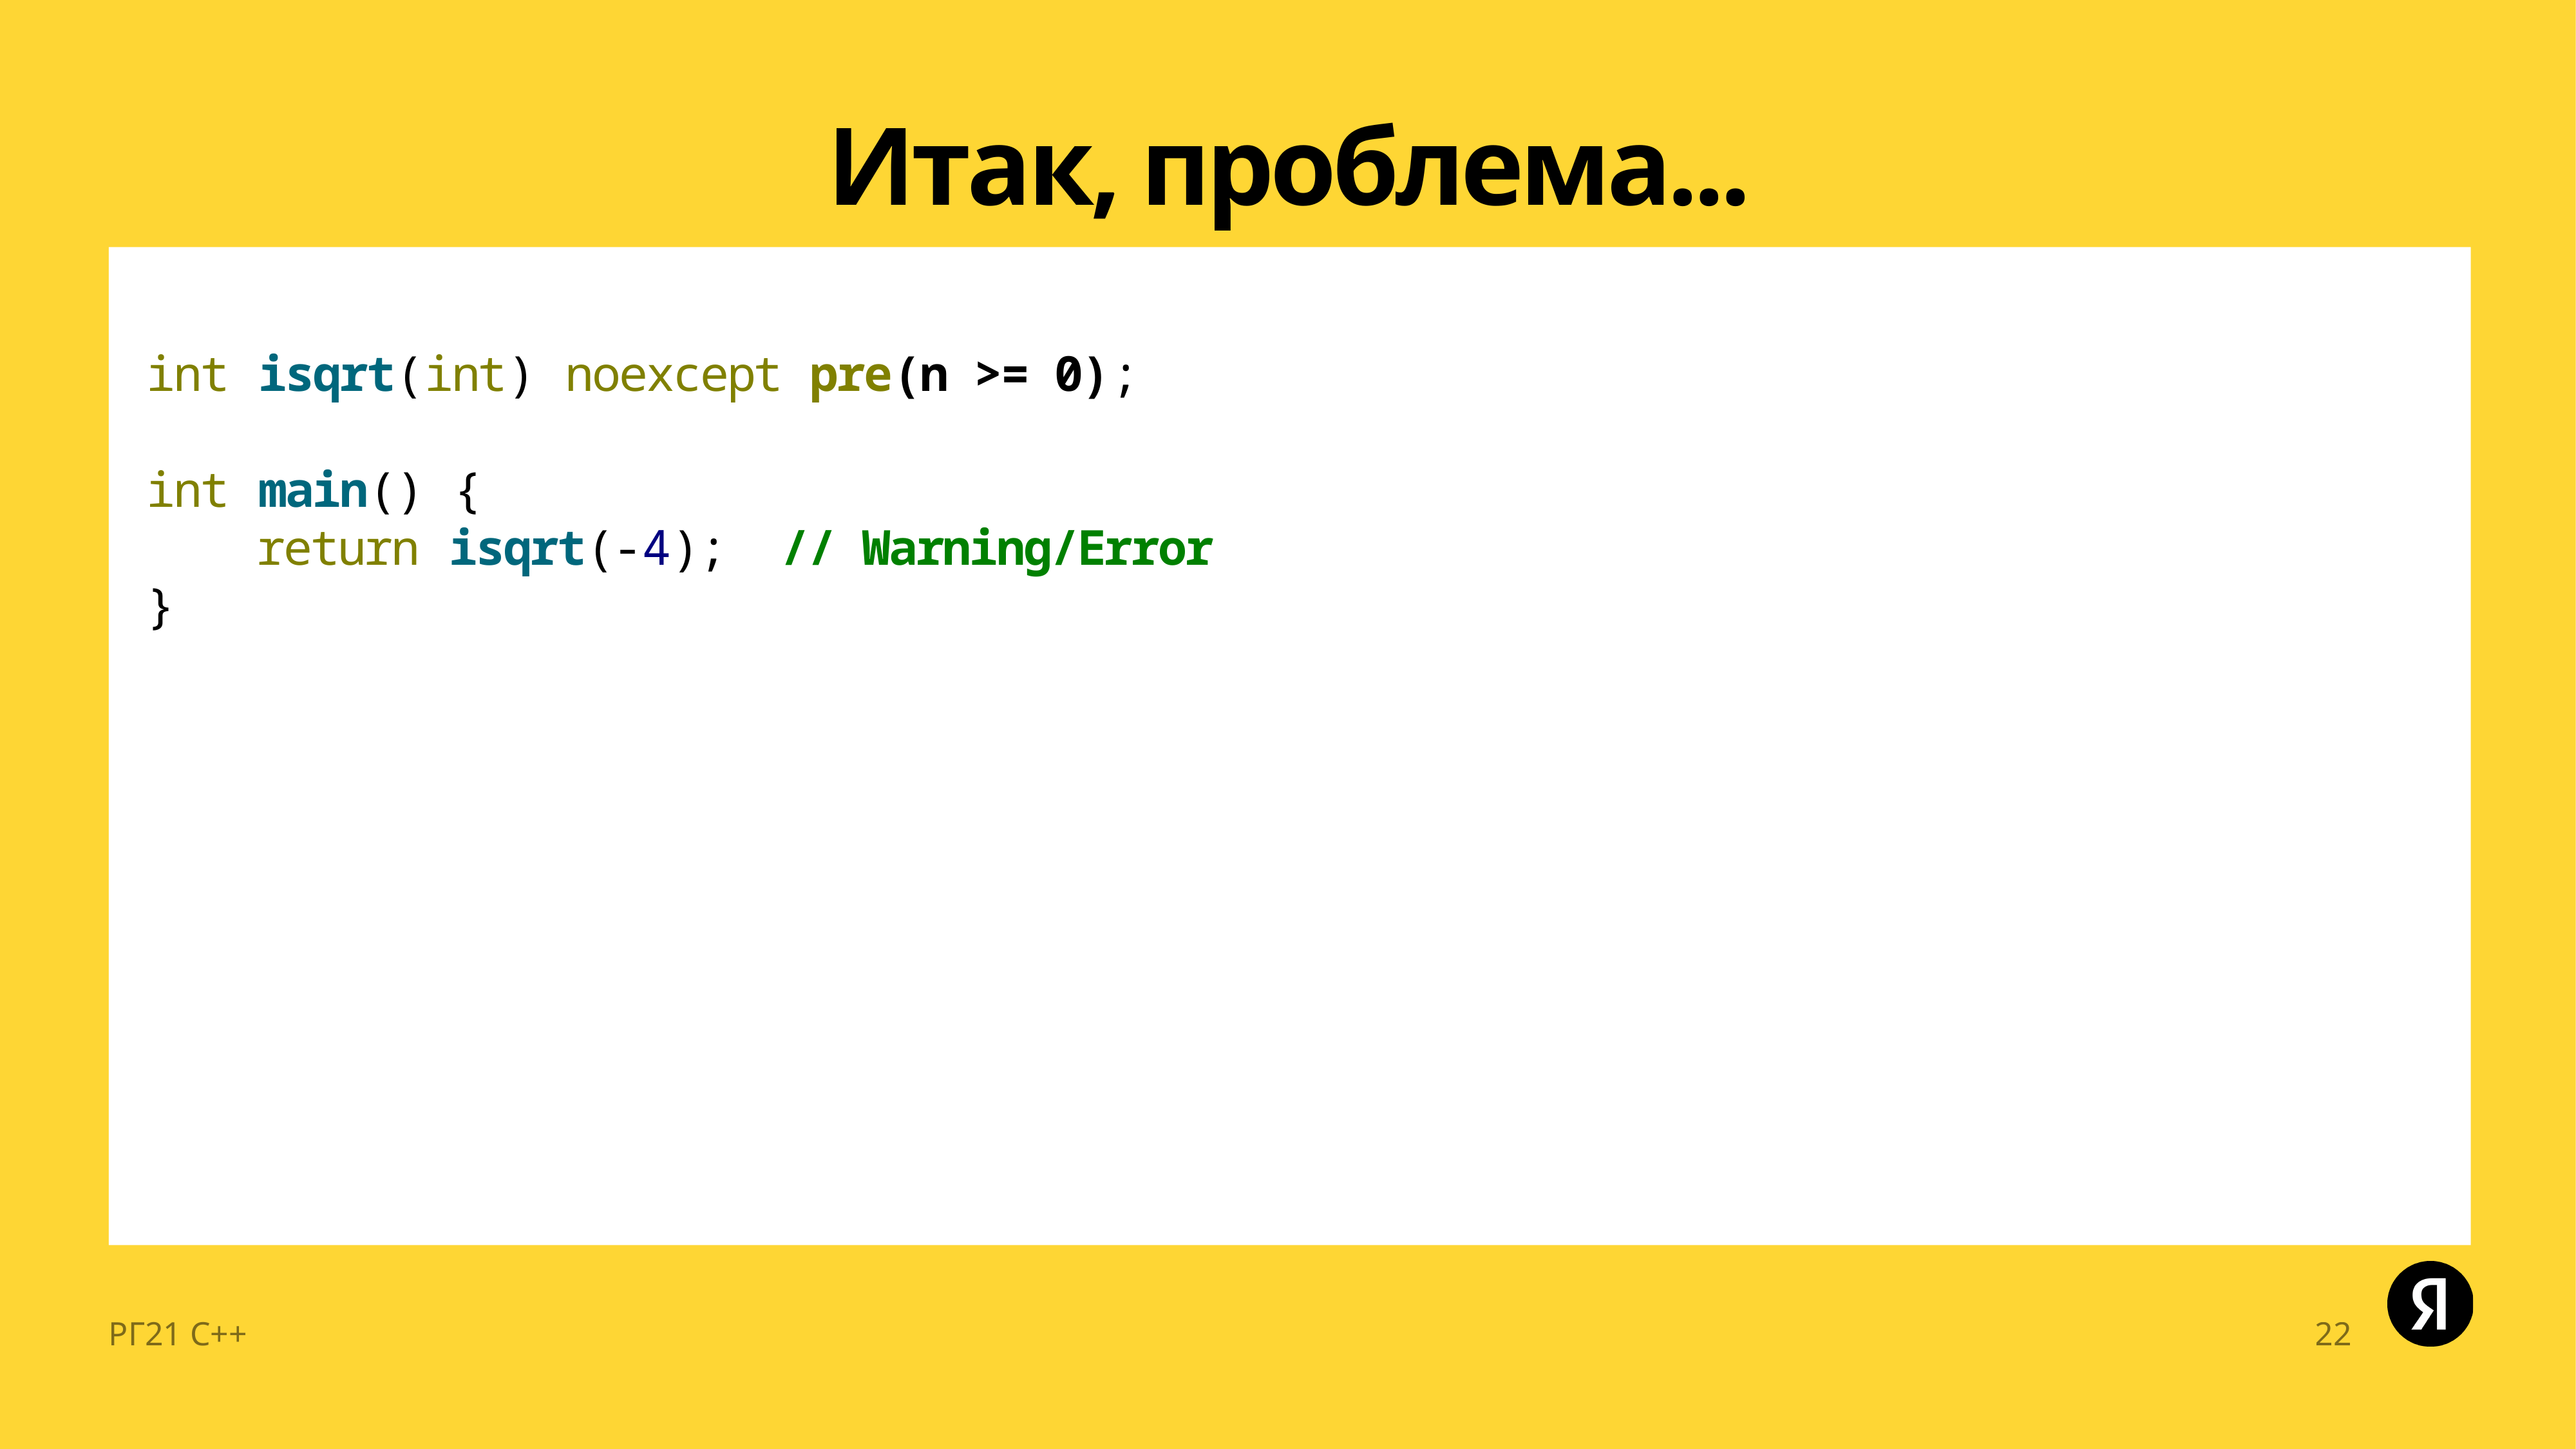

Итак, проблема...
# int isqrt(int) noexcept pre(n >= 0);
int main() {
 return isqrt(-4); // Warning/Error
}
РГ21 C++
22